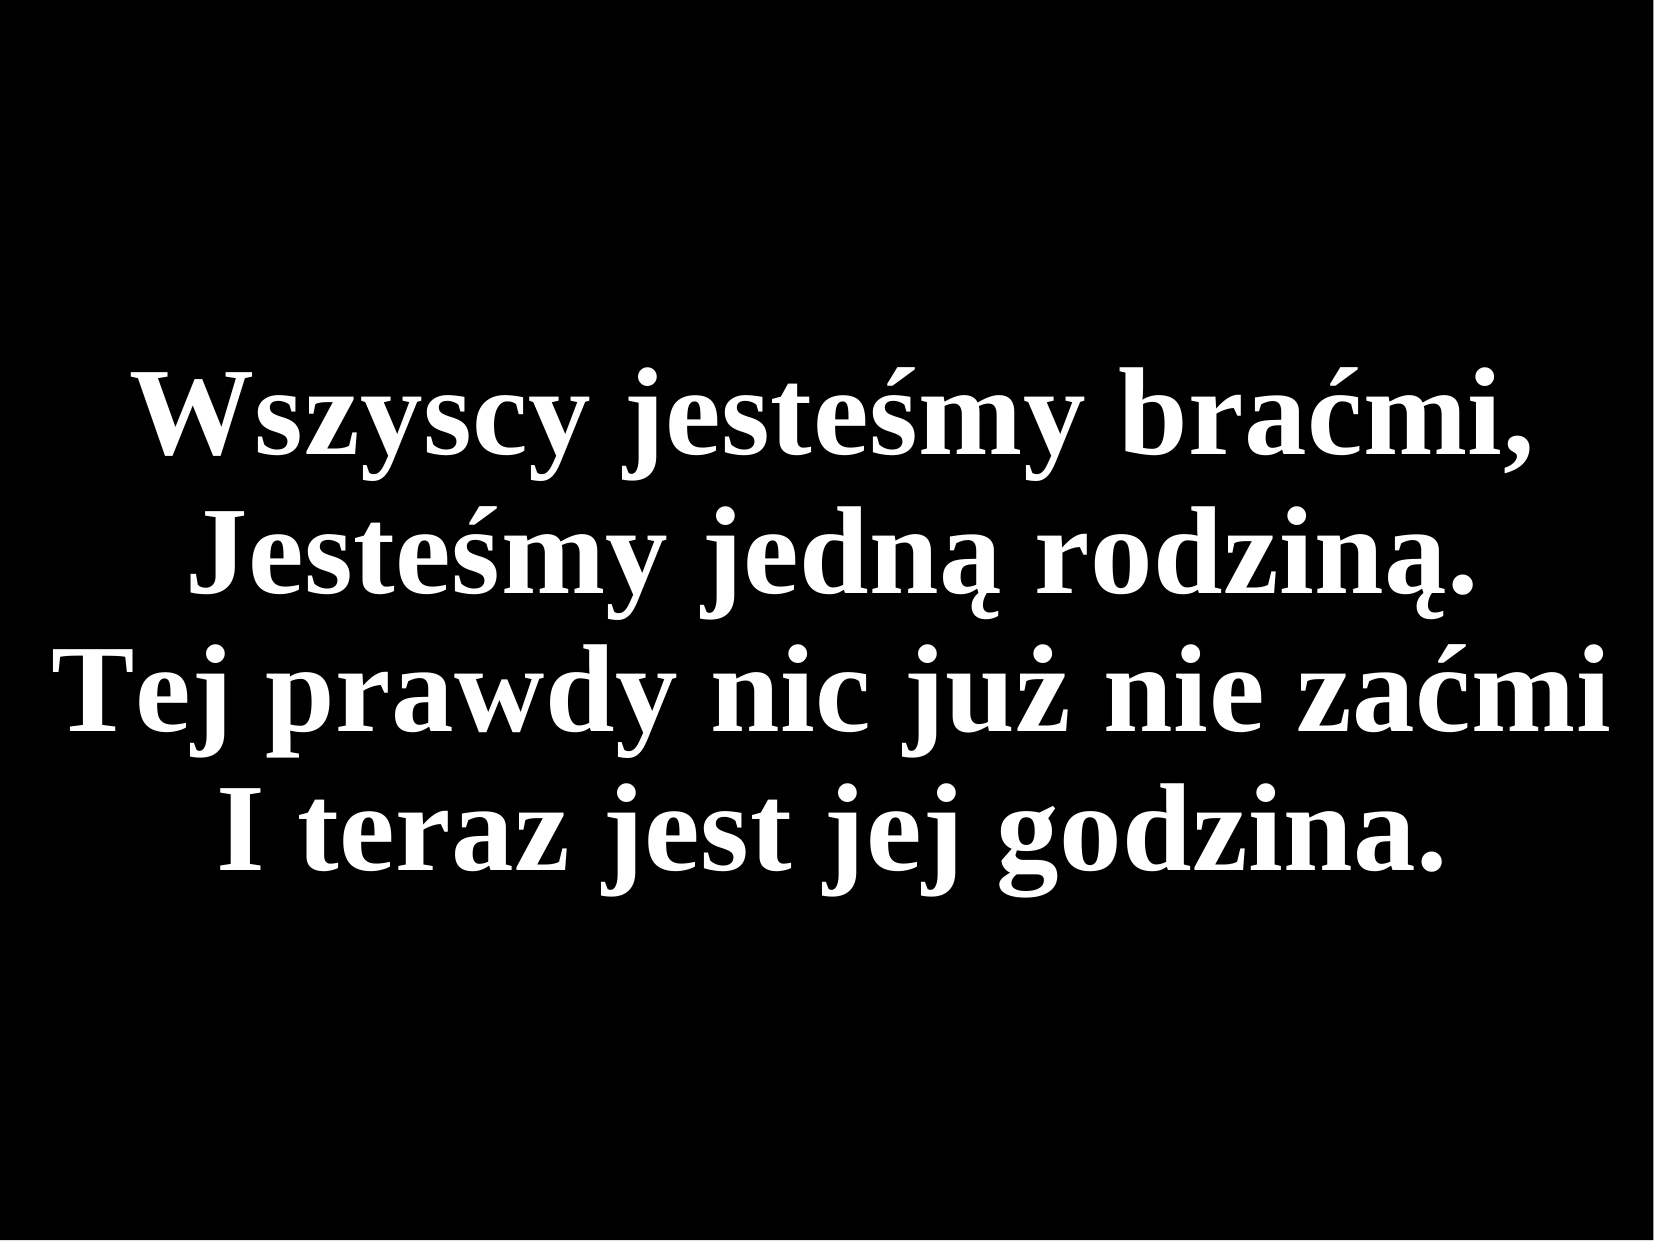

# Wszyscy jesteśmy braćmi, Jesteśmy jedną rodziną. Tej prawdy nic już nie zaćmi I teraz jest jej godzina.